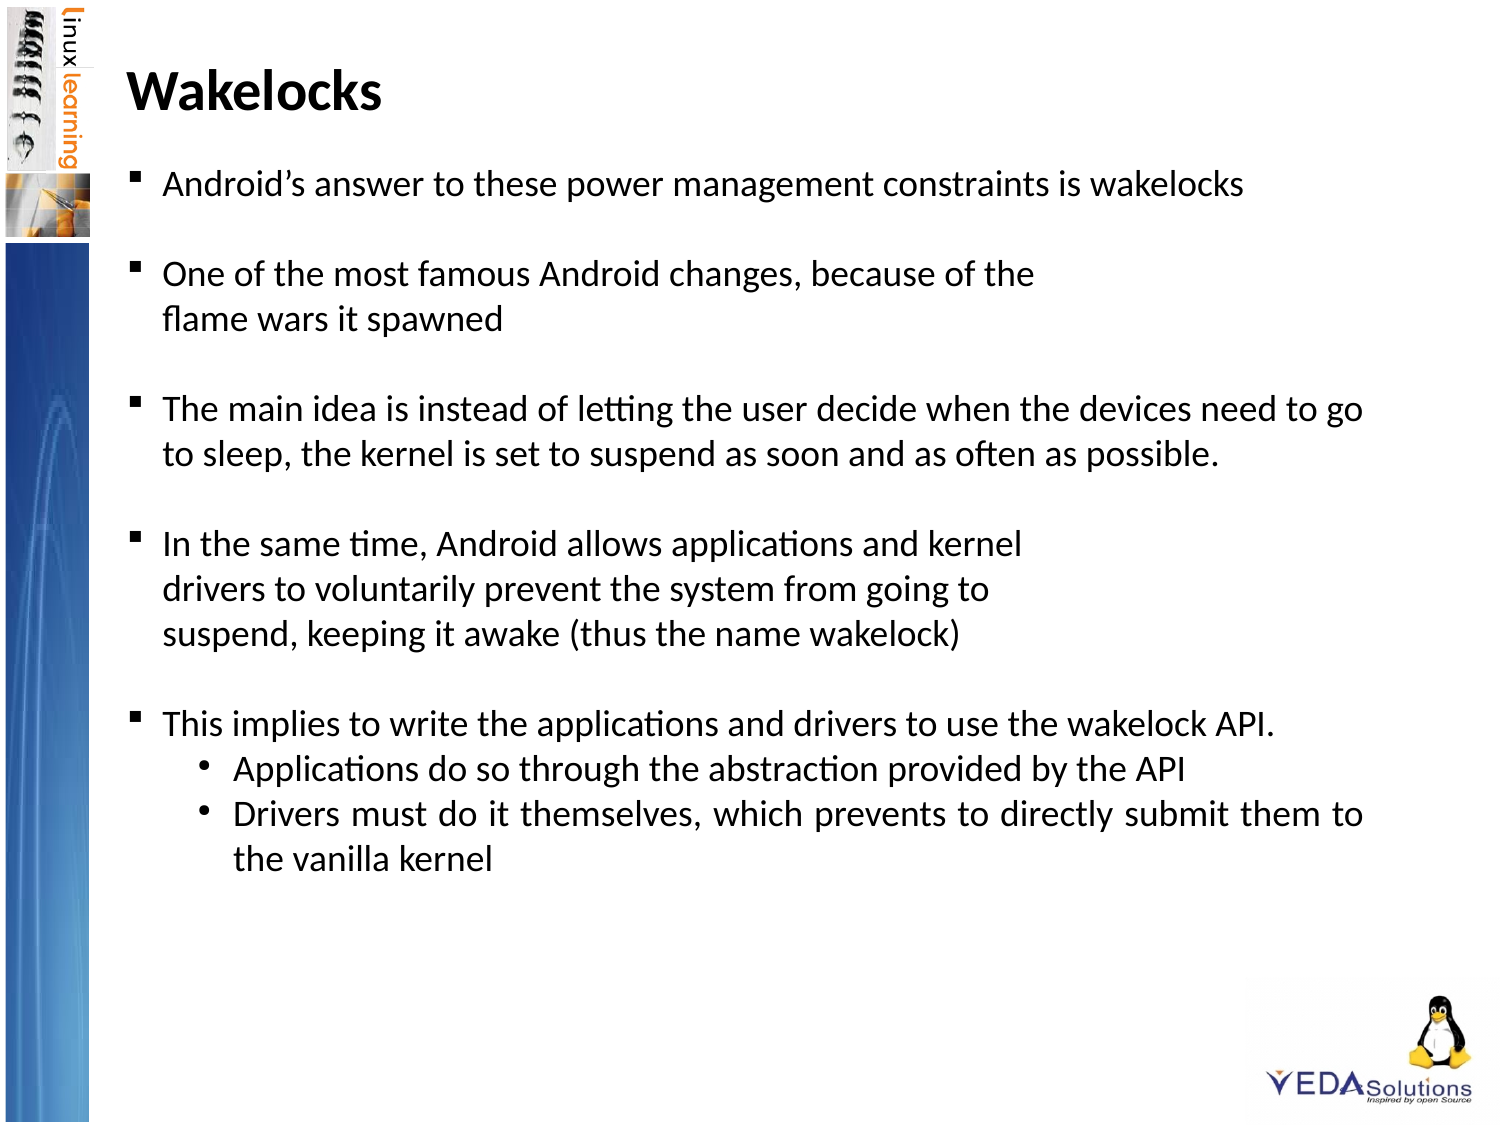

Wakelocks
Android’s answer to these power management constraints is wakelocks
One of the most famous Android changes, because of the
flame wars it spawned
The main idea is instead of letting the user decide when the devices need to go to sleep, the kernel is set to suspend as soon and as often as possible.
In the same time, Android allows applications and kernel
drivers to voluntarily prevent the system from going to
suspend, keeping it awake (thus the name wakelock)
This implies to write the applications and drivers to use the wakelock API.
Applications do so through the abstraction provided by the API
Drivers must do it themselves, which prevents to directly submit them to the vanilla kernel